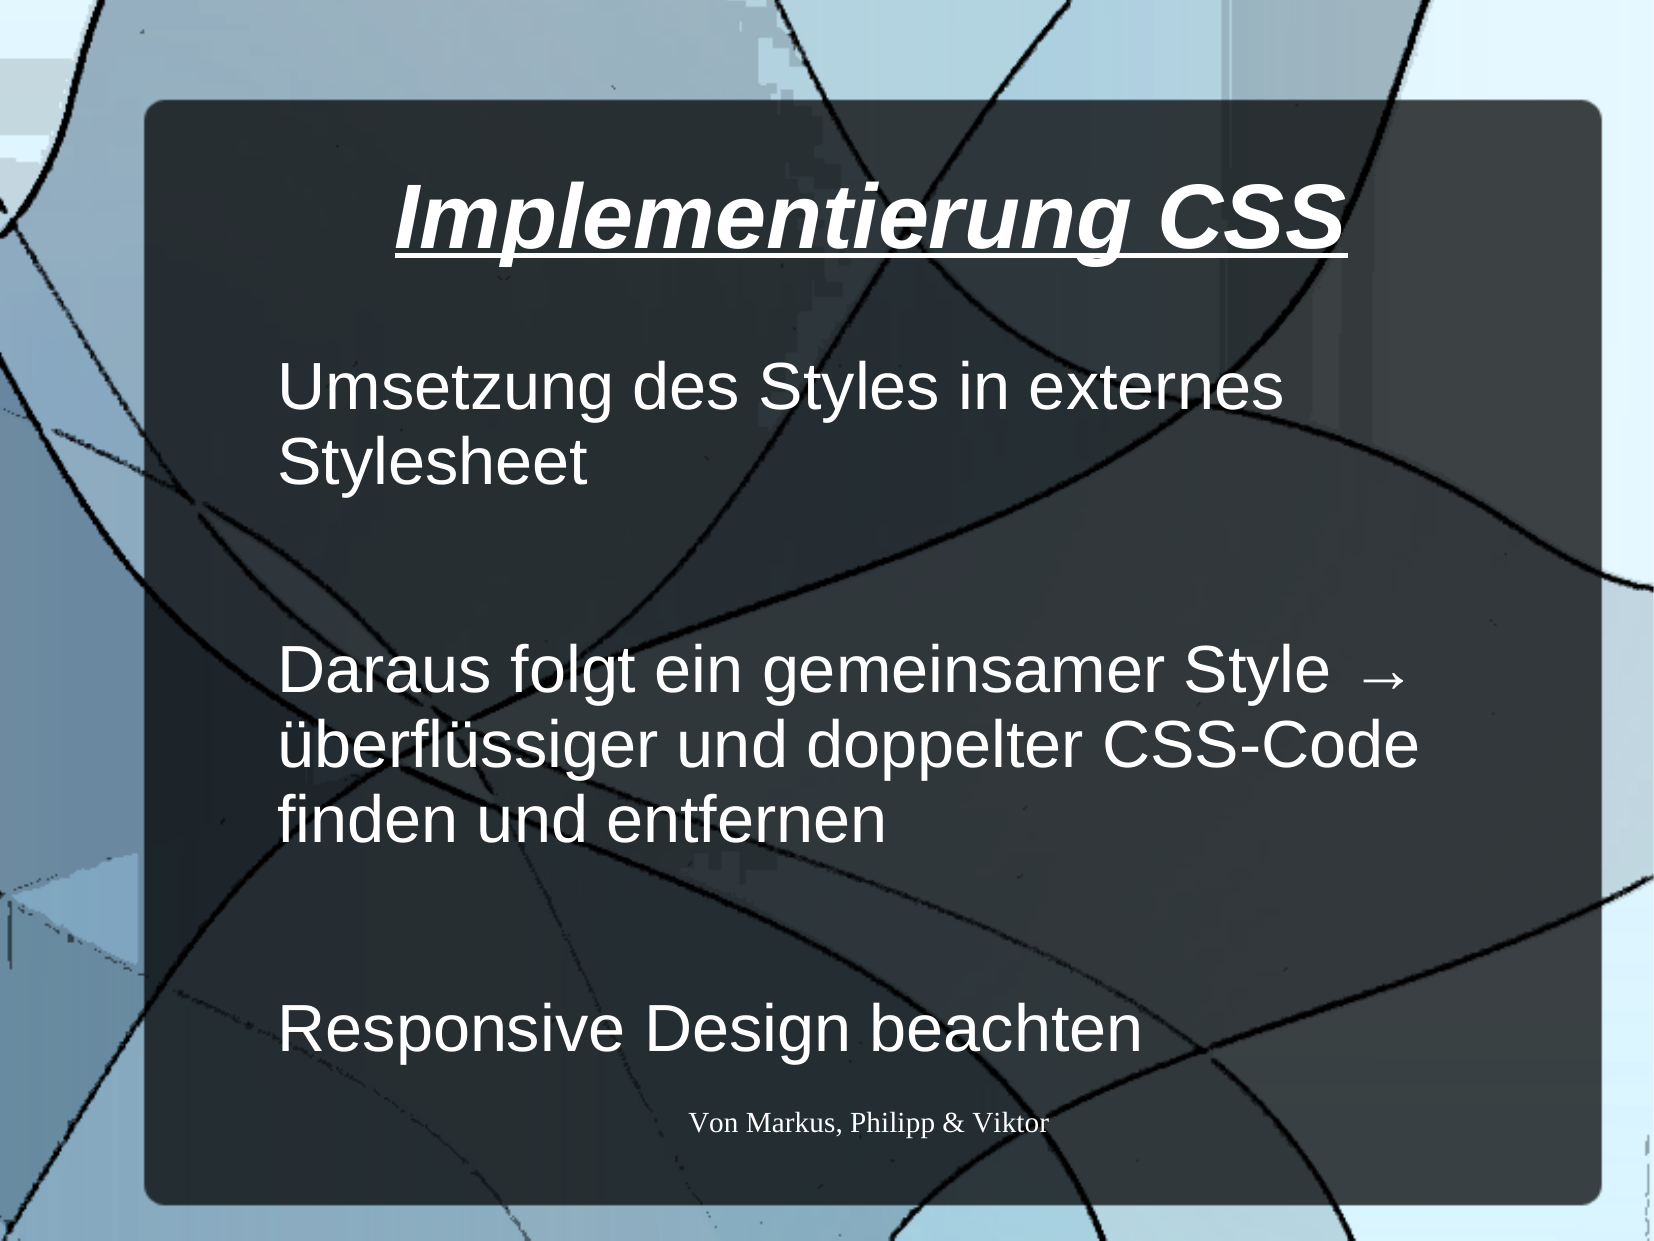

# Implementierung CSS
Umsetzung des Styles in externes Stylesheet
Daraus folgt ein gemeinsamer Style → überflüssiger und doppelter CSS-Code finden und entfernen
Responsive Design beachten
Von Markus, Philipp & Viktor